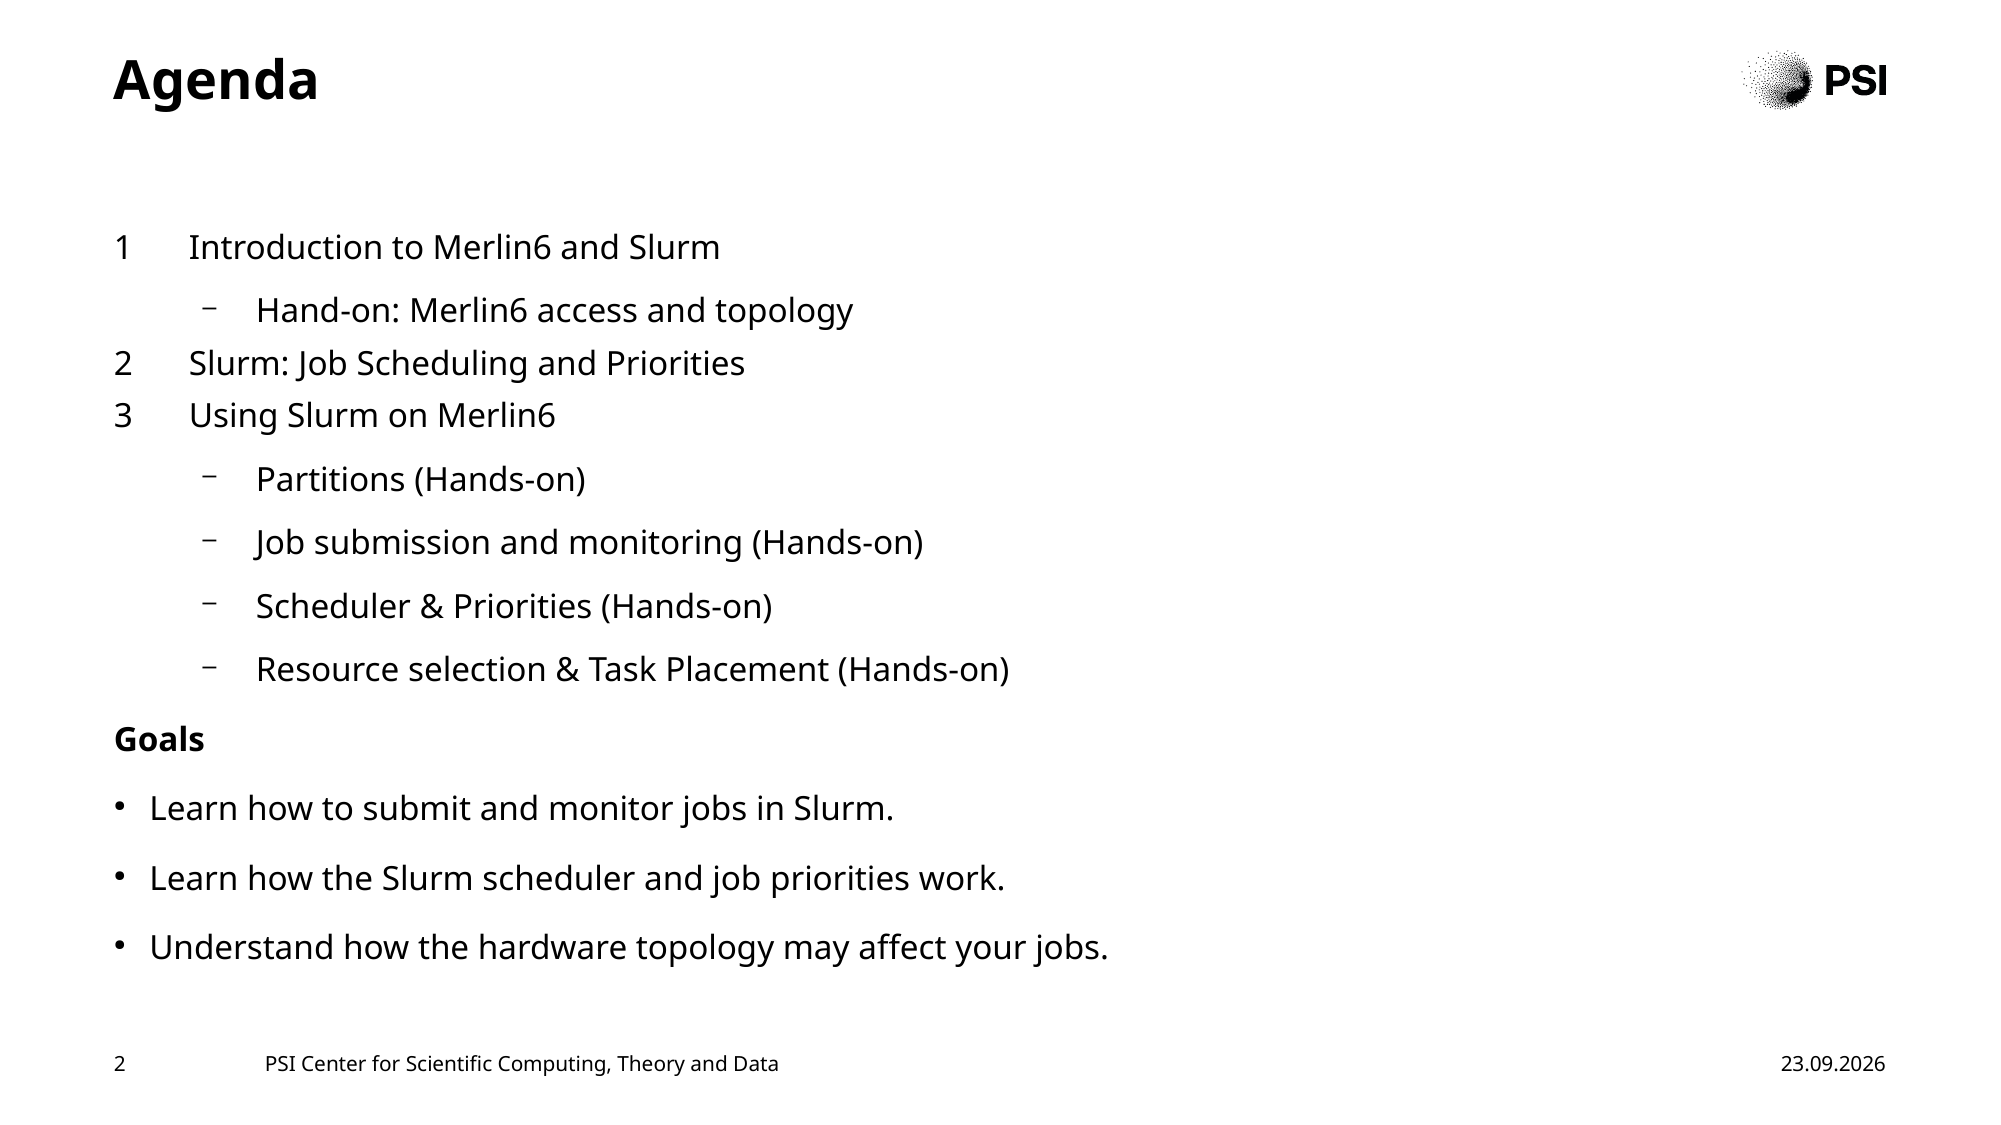

# Agenda
Introduction to Merlin6 and Slurm
Hand-on: Merlin6 access and topology
Slurm: Job Scheduling and Priorities
Using Slurm on Merlin6
Partitions (Hands-on)
Job submission and monitoring (Hands-on)
Scheduler & Priorities (Hands-on)
Resource selection & Task Placement (Hands-on)
Goals
Learn how to submit and monitor jobs in Slurm.
Learn how the Slurm scheduler and job priorities work.
Understand how the hardware topology may affect your jobs.
2
PSI Center for Scientific Computing, Theory and Data